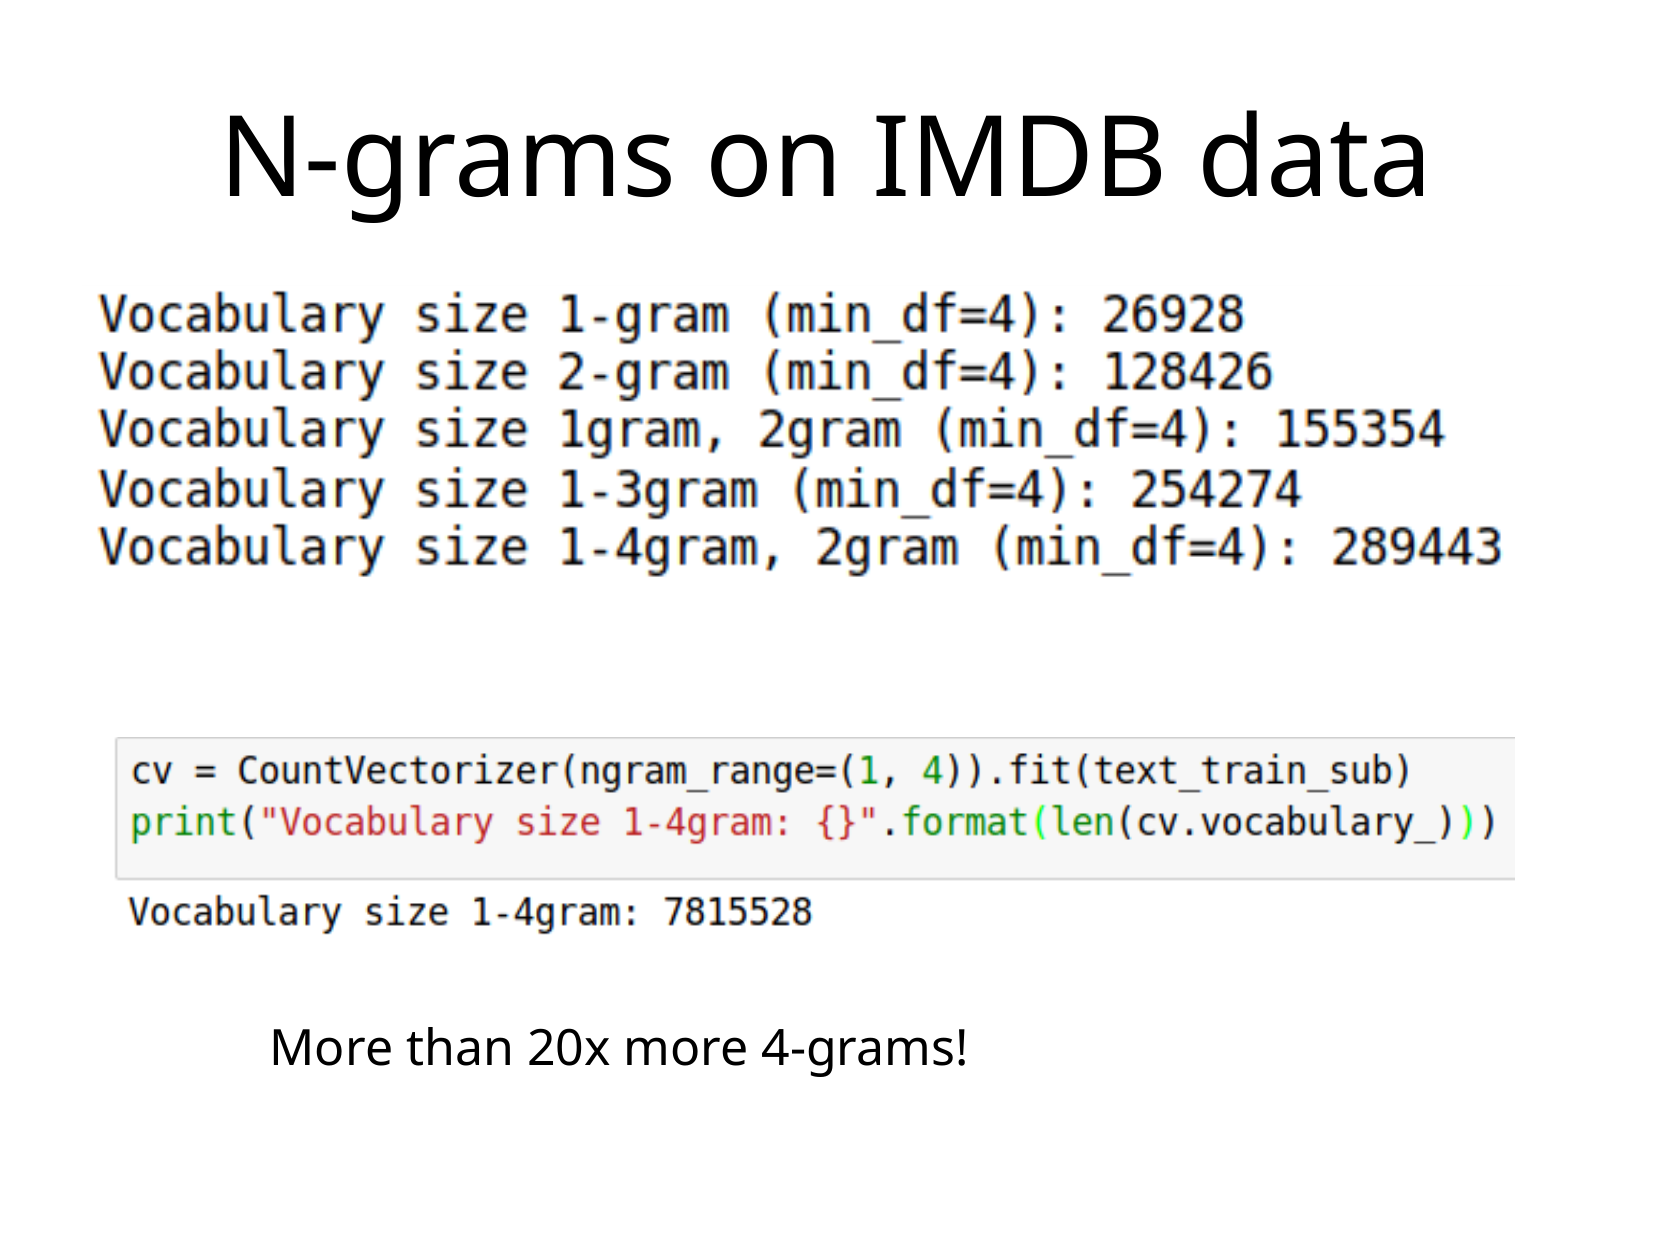

# N-grams on IMDB data
More than 20x more 4-grams!